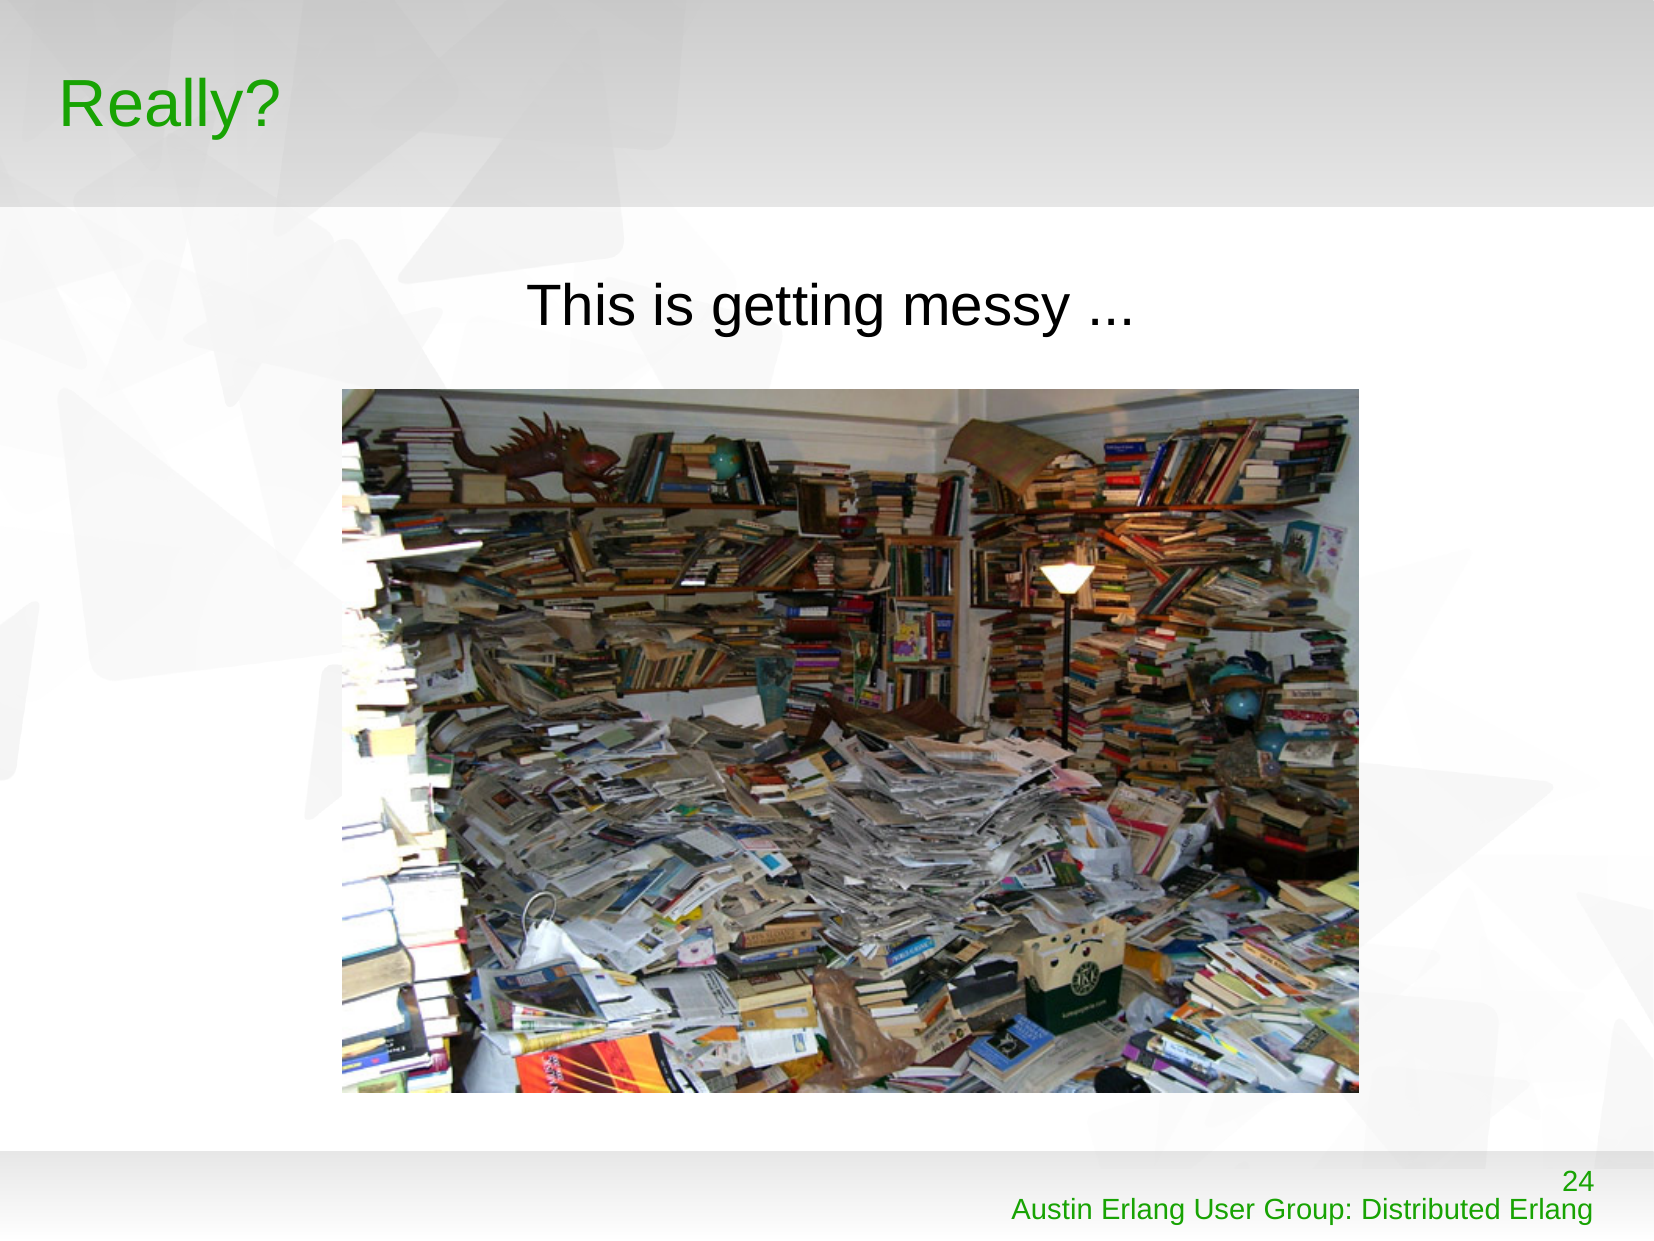

# Really?
This is getting messy ...
24
Austin Erlang User Group: Distributed Erlang